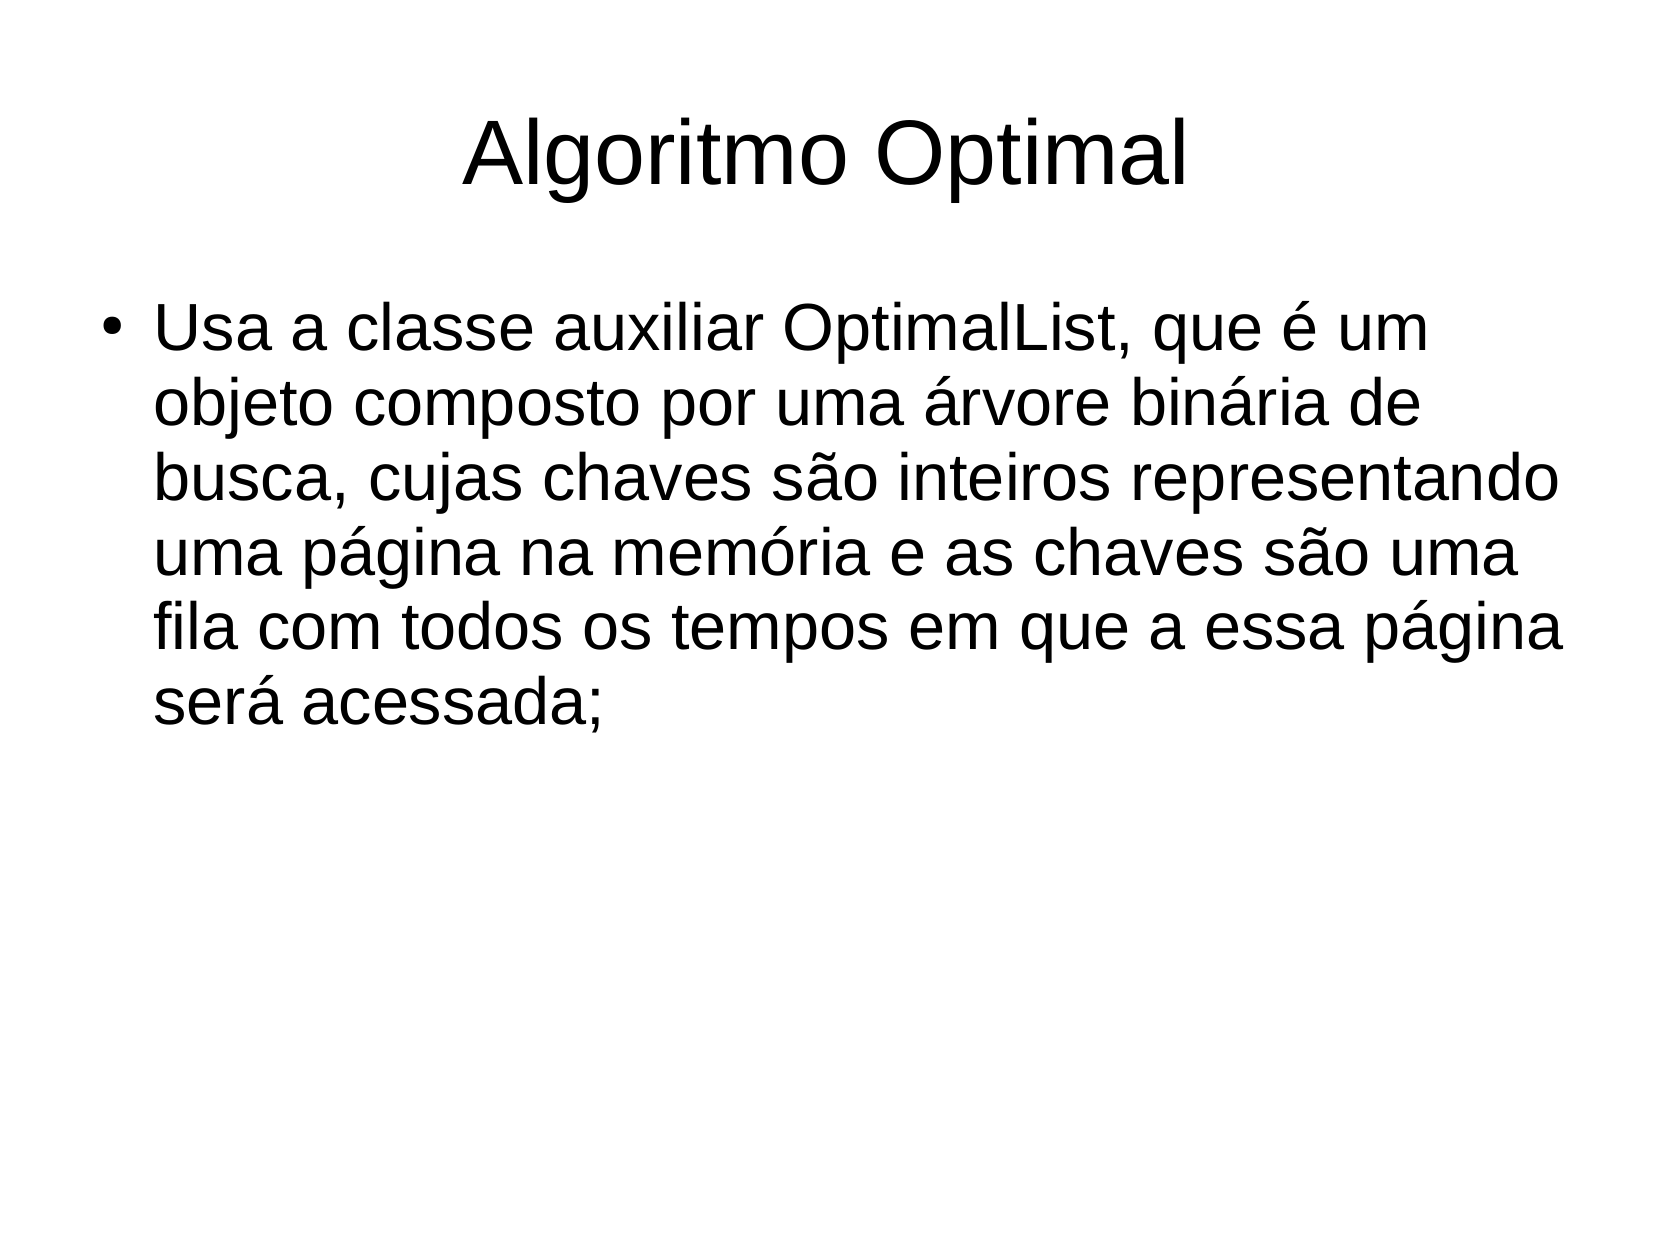

# Algoritmo Optimal
Usa a classe auxiliar OptimalList, que é um objeto composto por uma árvore binária de busca, cujas chaves são inteiros representando uma página na memória e as chaves são uma fila com todos os tempos em que a essa página será acessada;